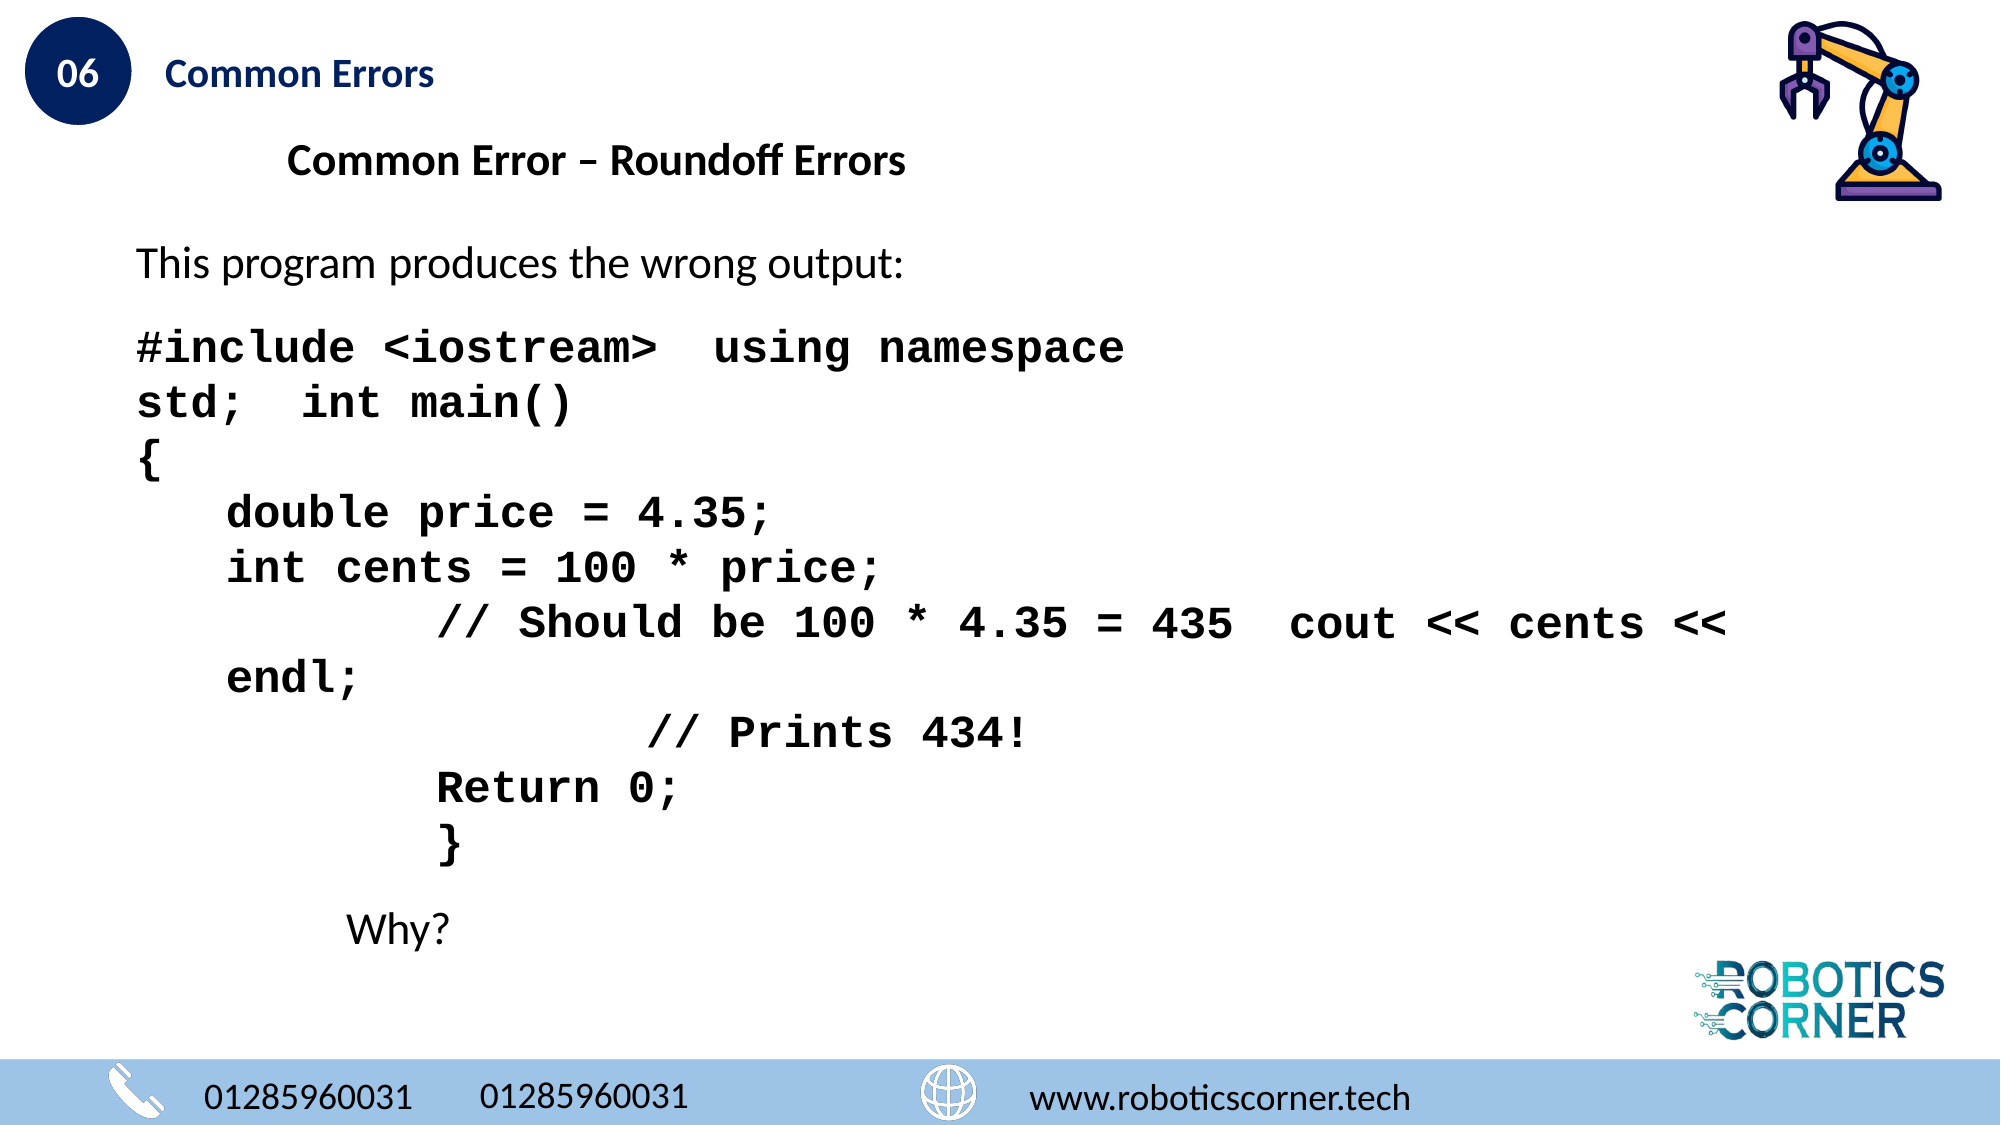

06
Common Errors
Common Error – Roundoff Errors
This program produces the wrong output:
#include <iostream> using namespace std; int main()
{
double price = 4.35;
int cents = 100 * price;
// Should be 100 * 4.35 = 435 cout << cents << endl;
// Prints 434!
Return 0;
}
Why?
01285960031
01285960031
www.roboticscorner.tech